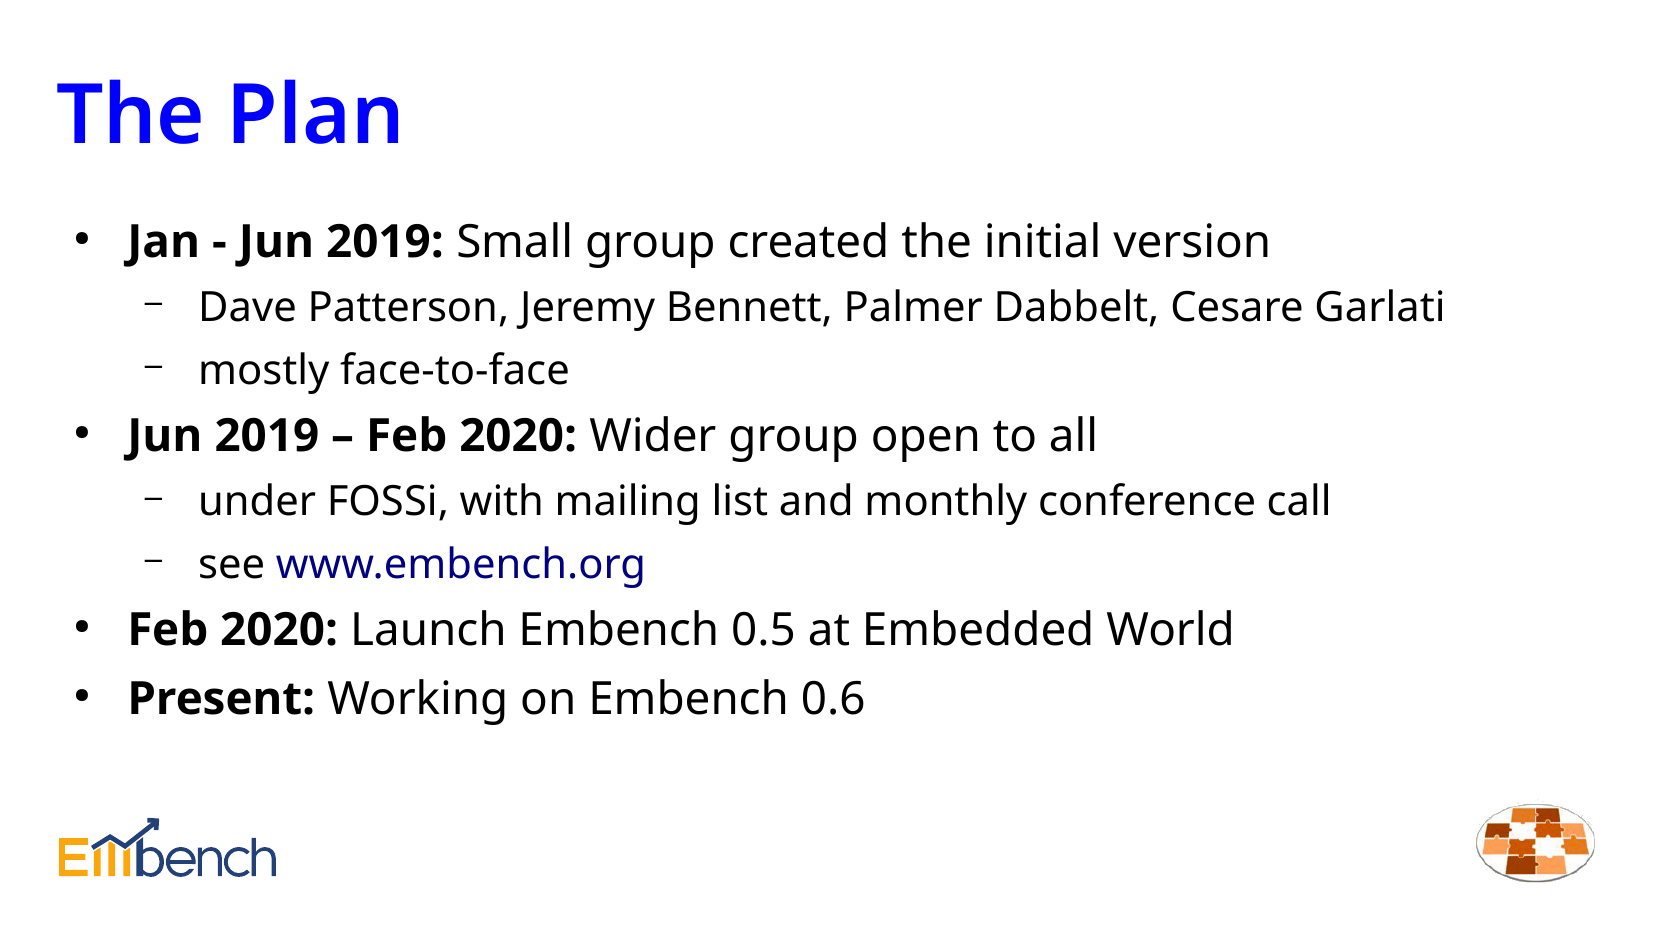

# The Plan
Jan - Jun 2019: Small group created the initial version
Dave Patterson, Jeremy Bennett, Palmer Dabbelt, Cesare Garlati
mostly face-to-face
Jun 2019 – Feb 2020: Wider group open to all
under FOSSi, with mailing list and monthly conference call
see www.embench.org
Feb 2020: Launch Embench 0.5 at Embedded World
Present: Working on Embench 0.6